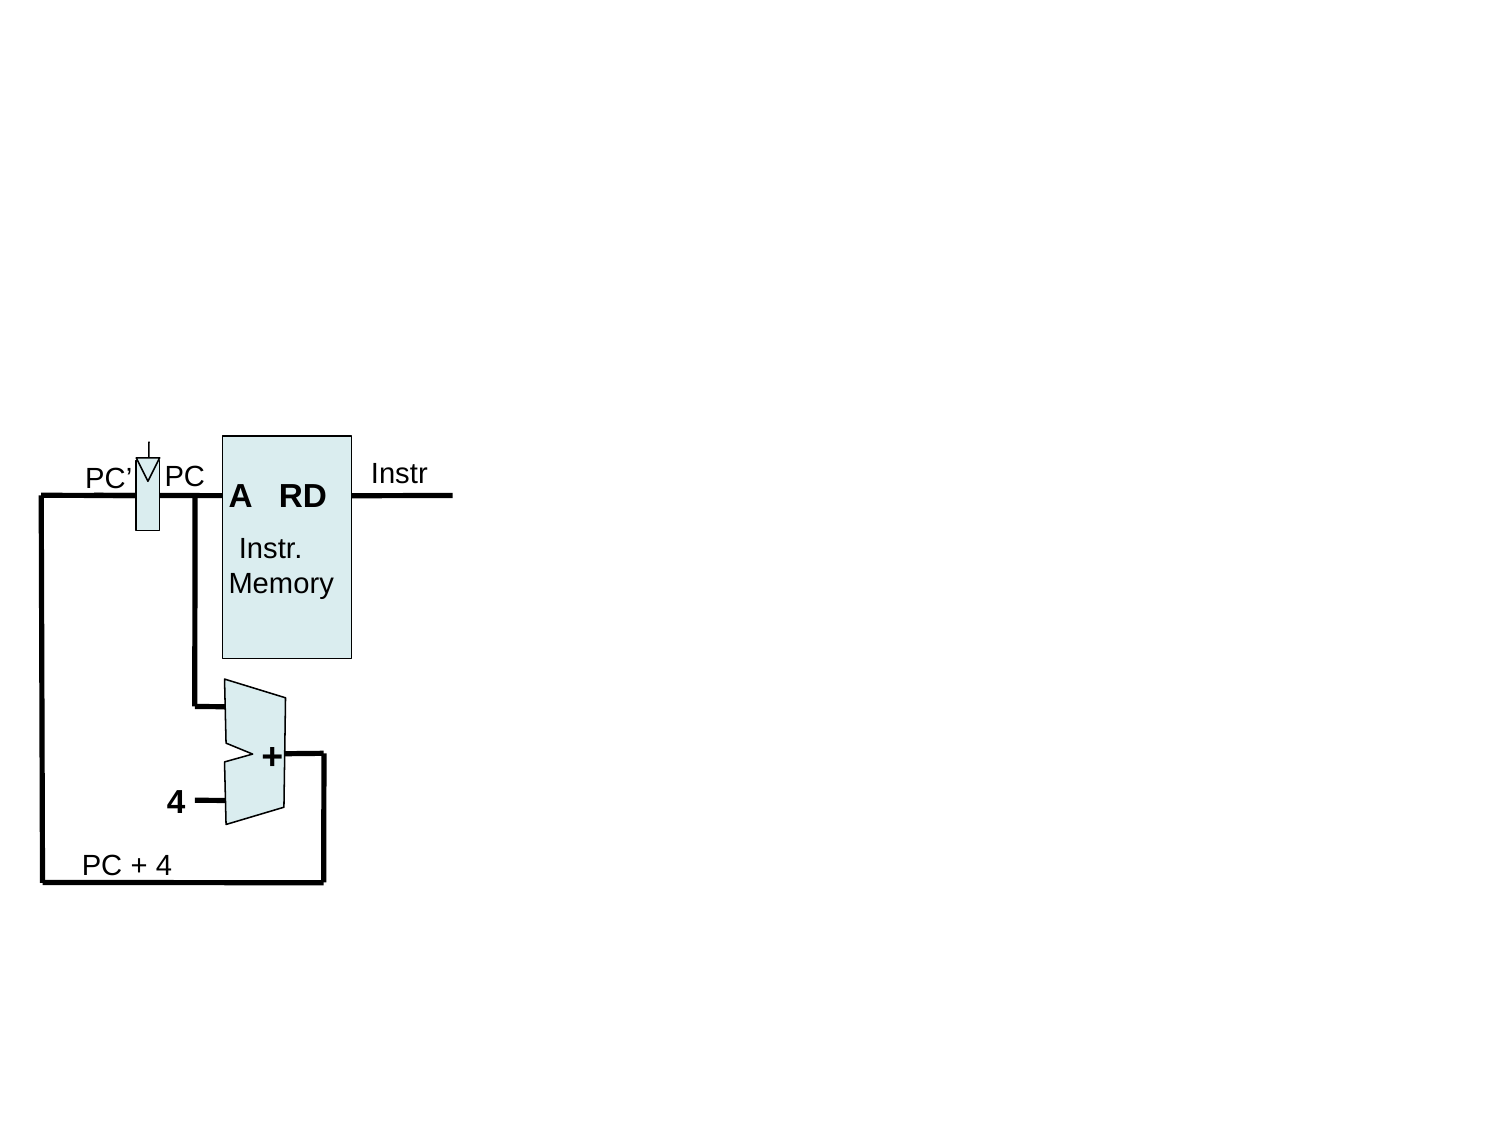

Instr. Memory
A RD
Instr
PC
PC’
+
4
PC + 4